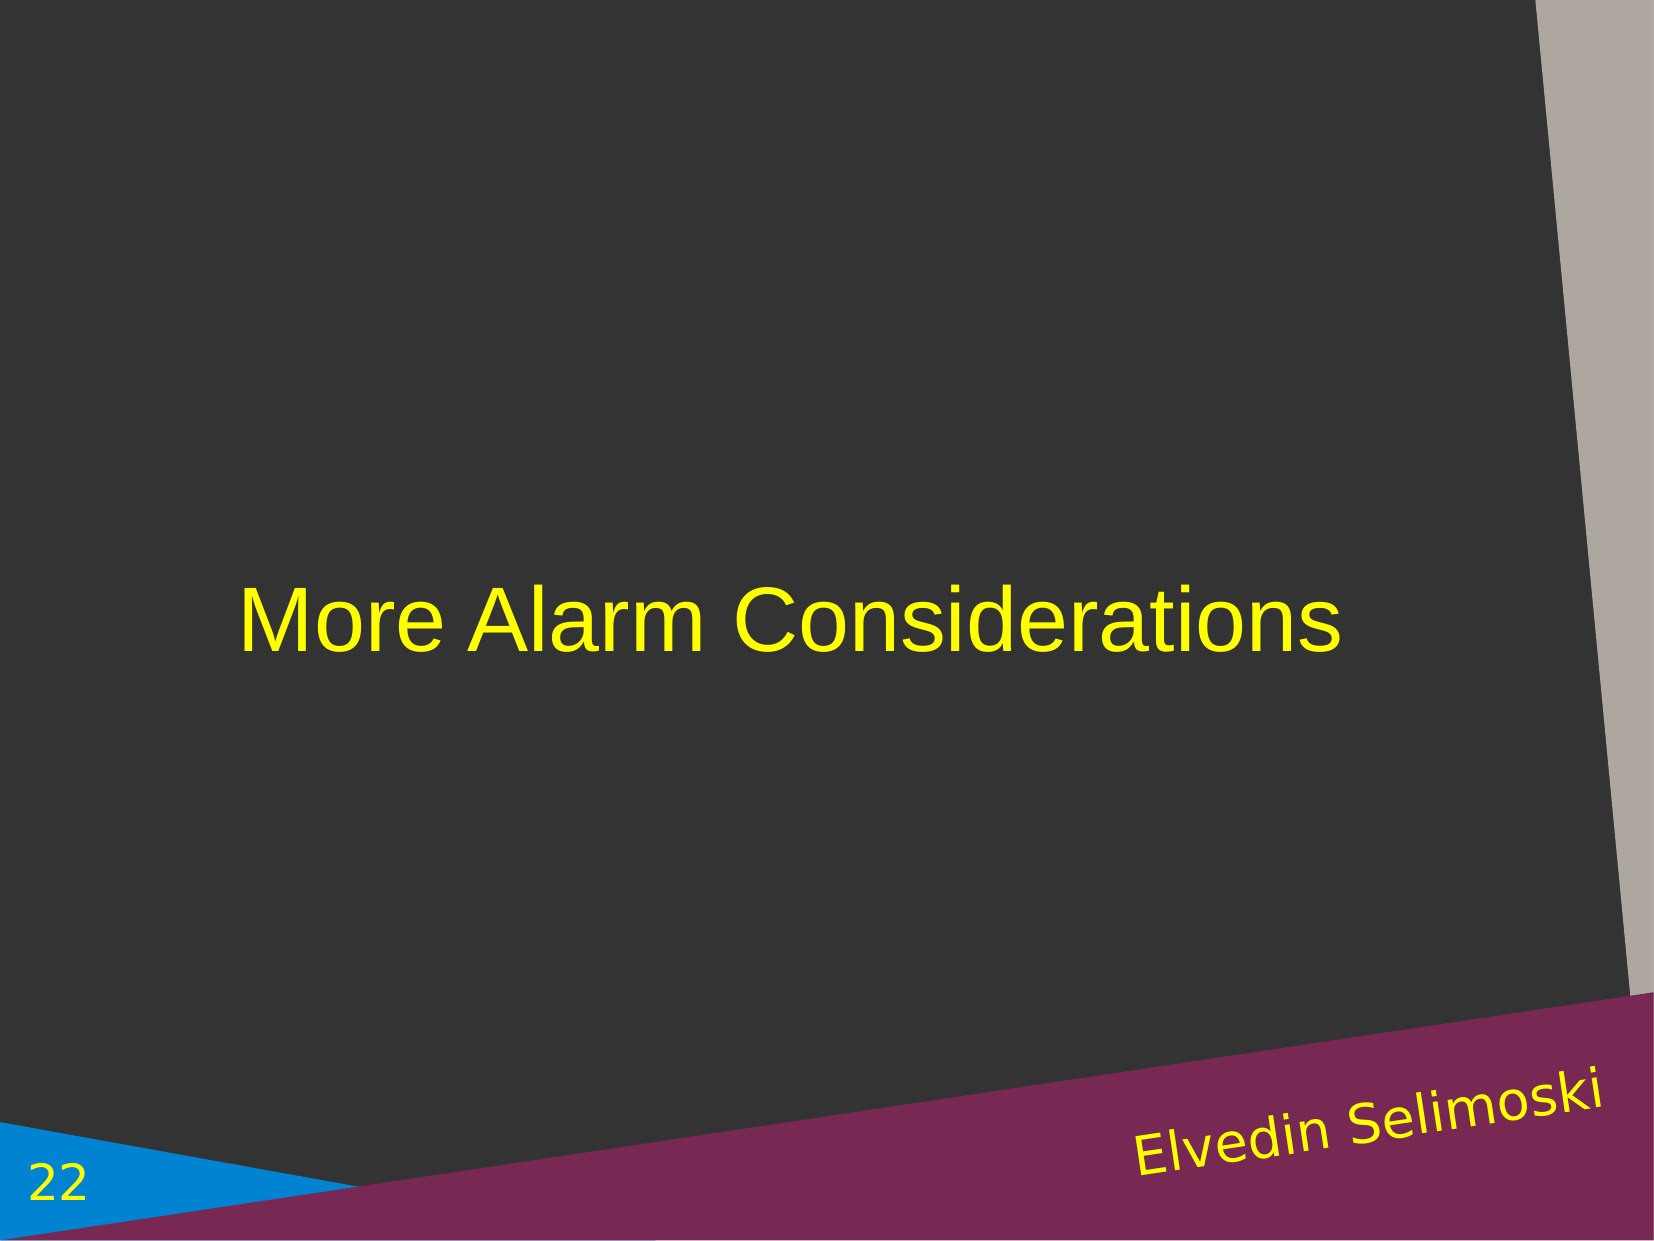

# More Alarm Considerations
Elvedin Selimoski
22